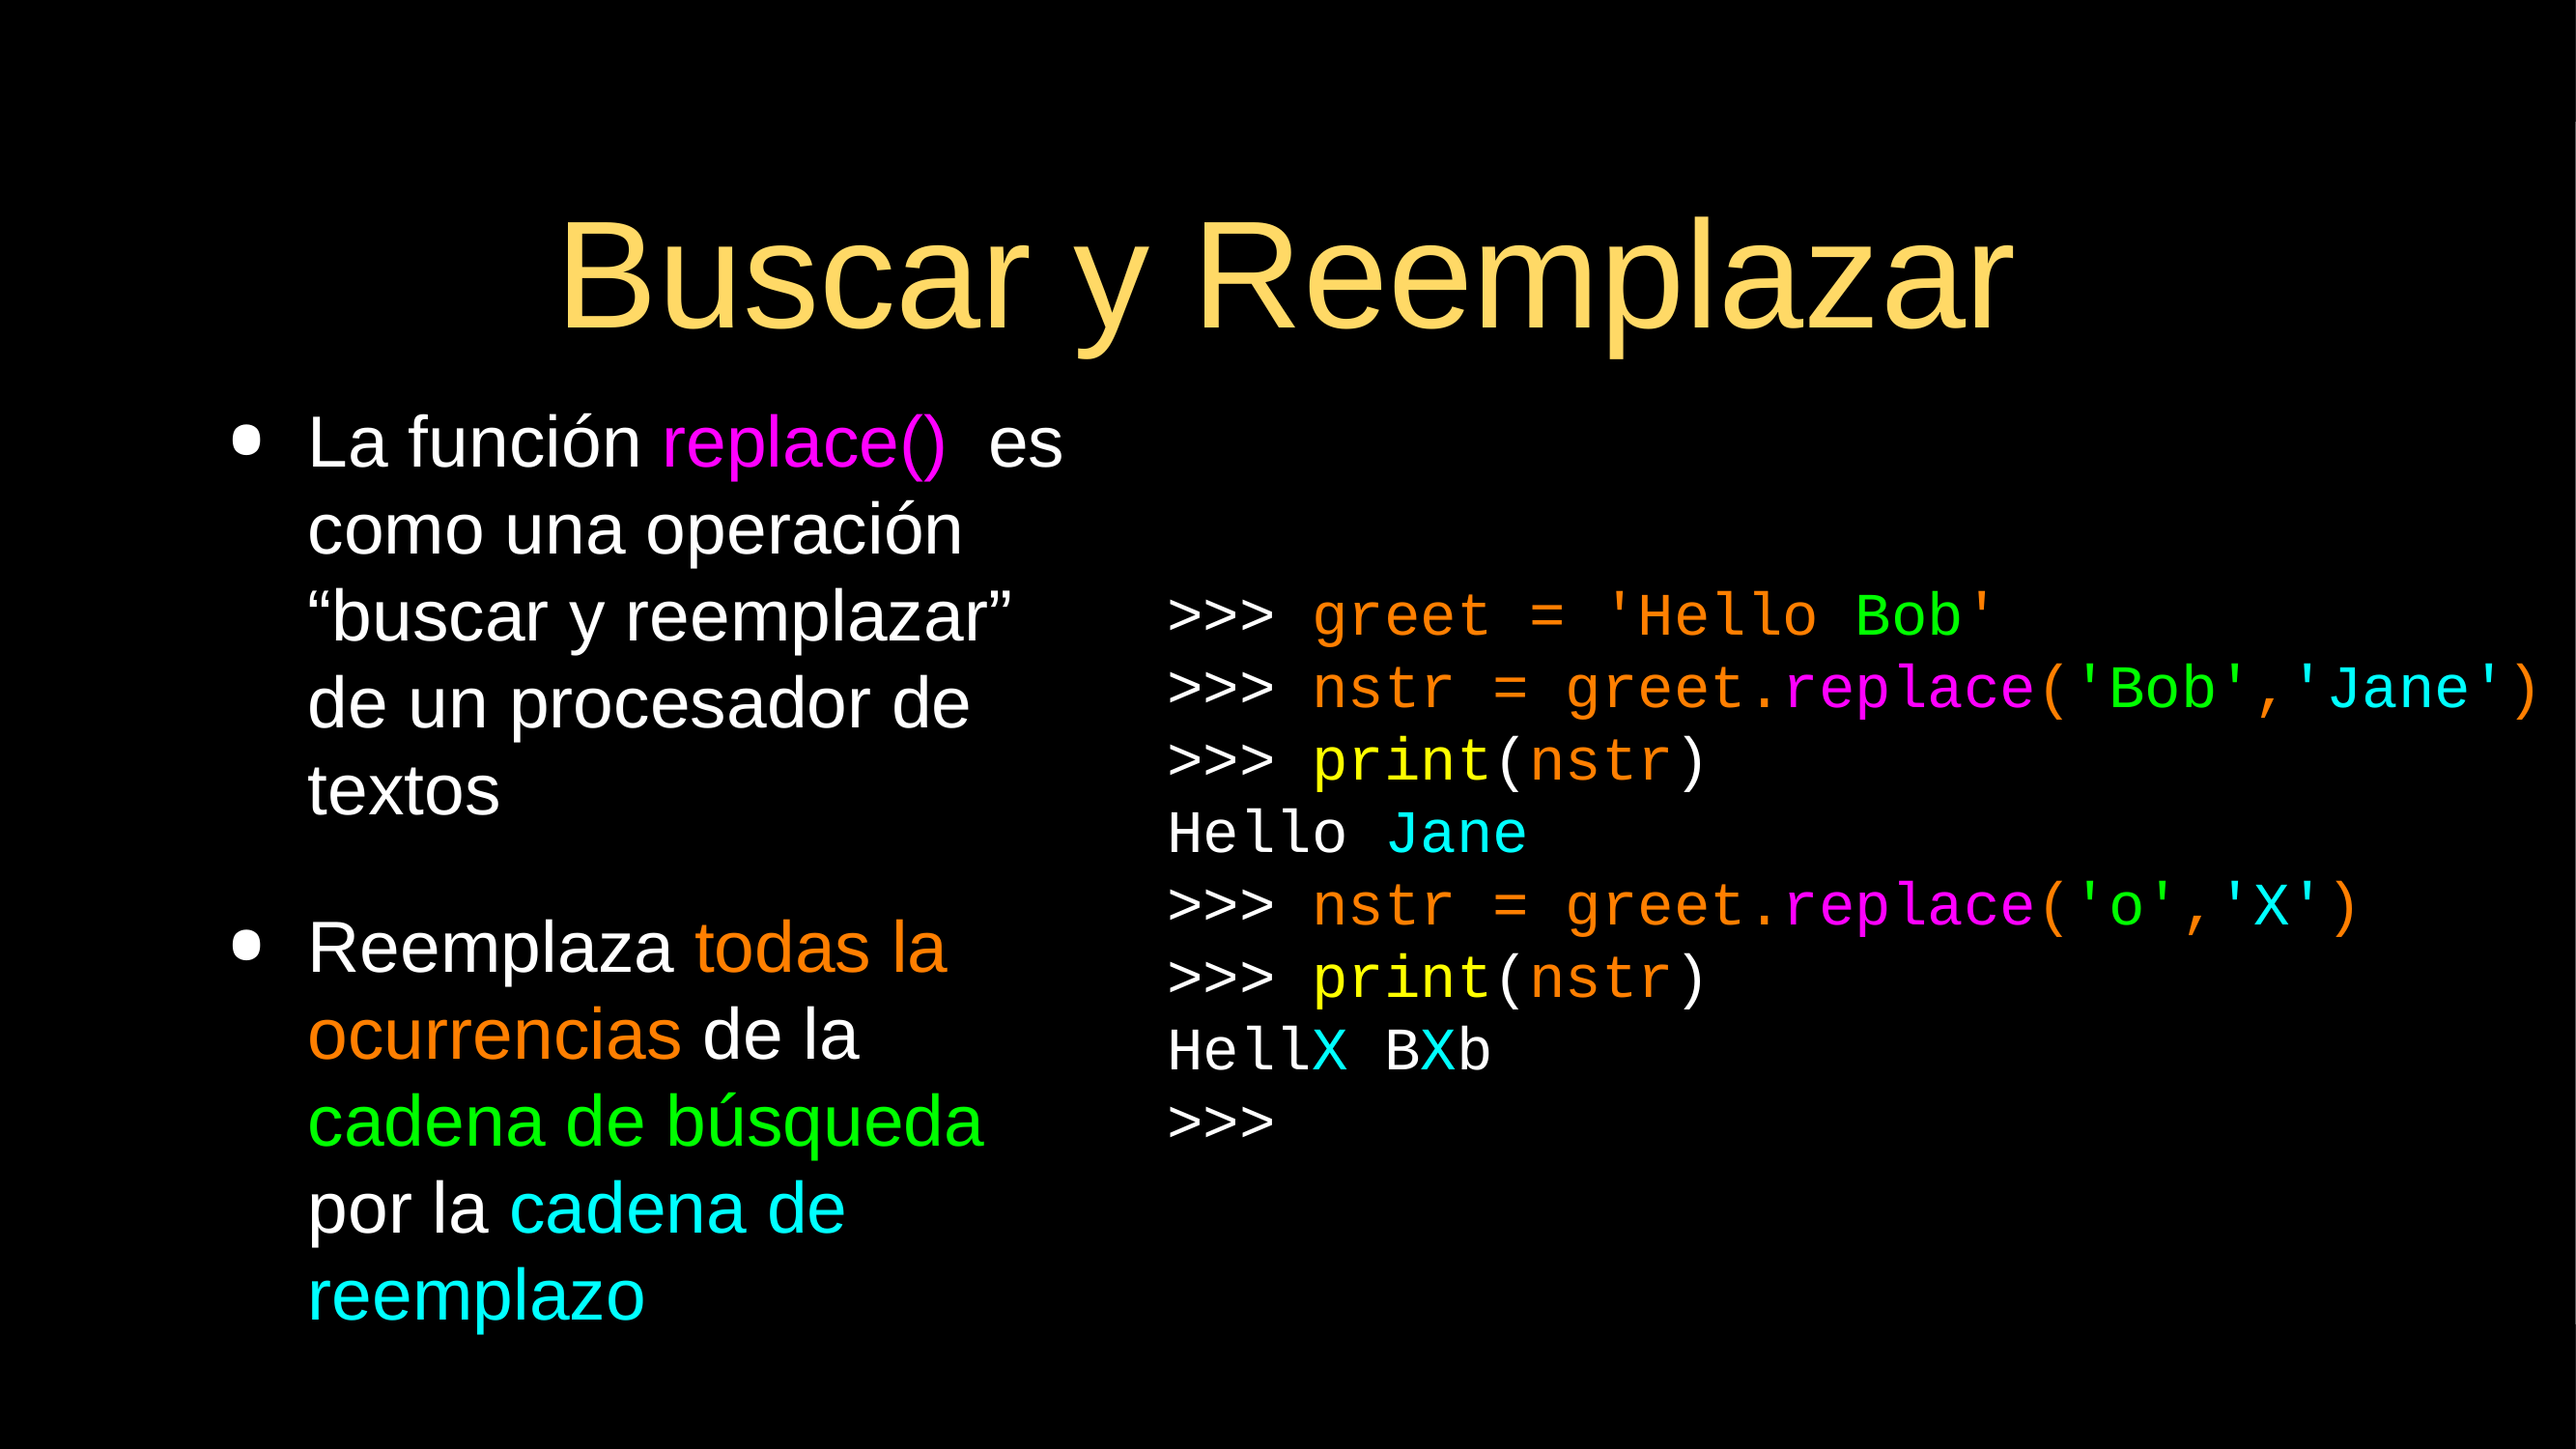

# Buscar y Reemplazar
La función replace() es como una operación “buscar y reemplazar” de un procesador de textos
Reemplaza todas la ocurrencias de la cadena de búsqueda por la cadena de reemplazo
>>> greet = 'Hello Bob'
>>> nstr = greet.replace('Bob','Jane')
>>> print(nstr)
Hello Jane
>>> nstr = greet.replace('o','X')
>>> print(nstr)
HellX BXb
>>>